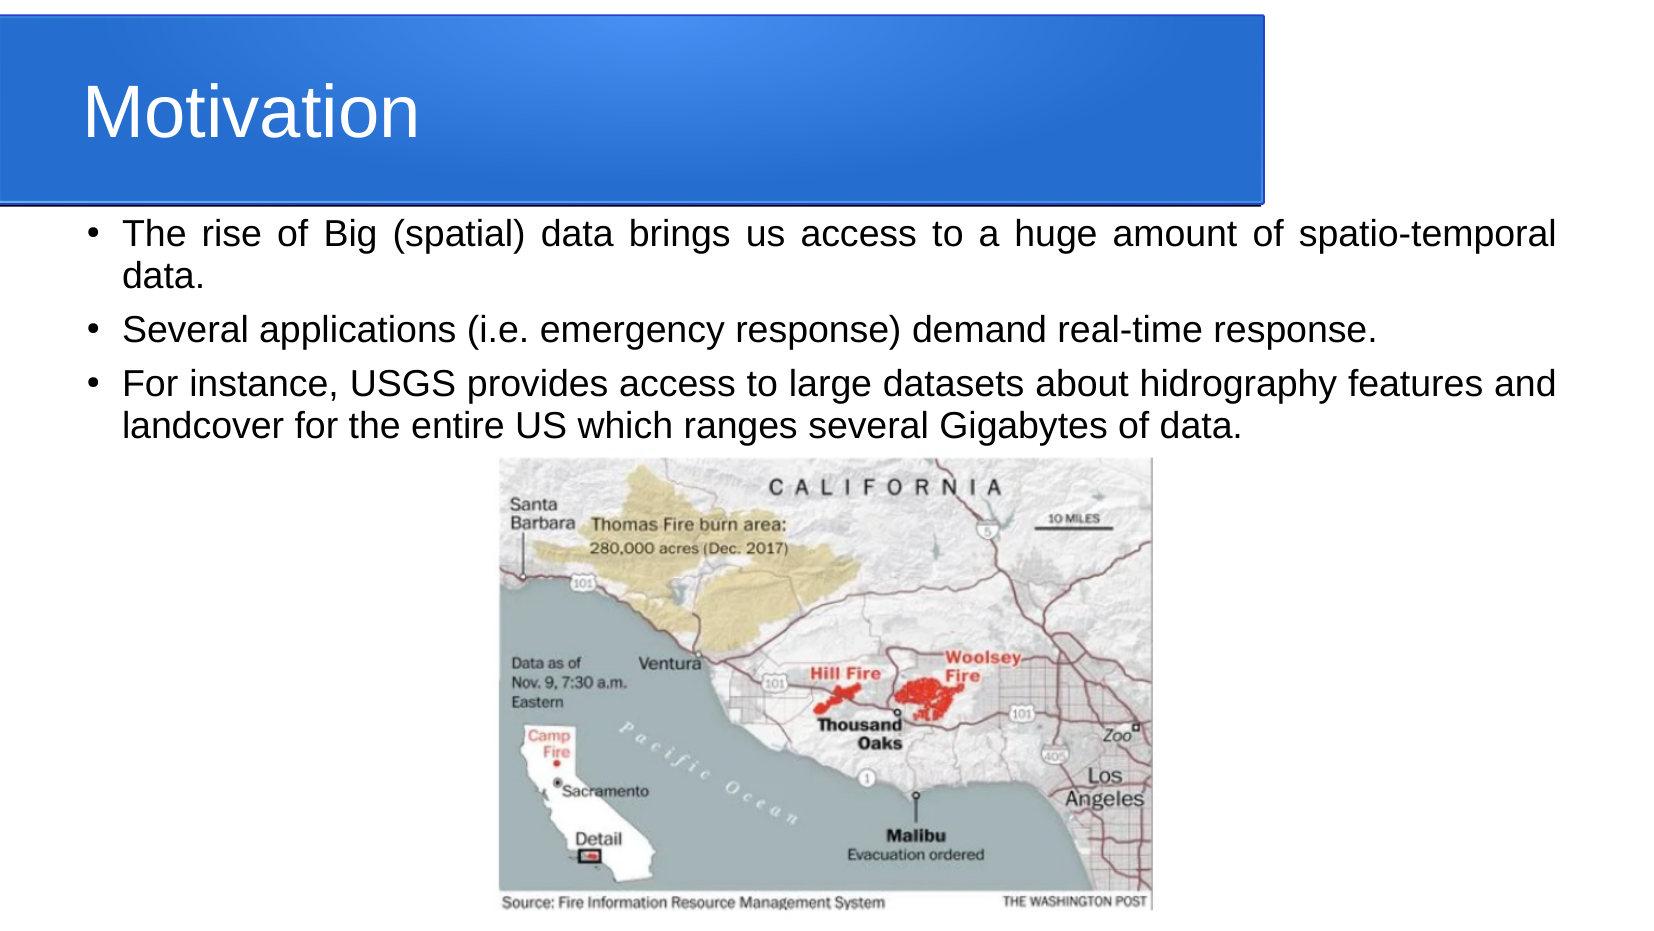

# Motivation
The rise of Big (spatial) data brings us access to a huge amount of spatio-temporal data.
Several applications (i.e. emergency response) demand real-time response.
For instance, USGS provides access to large datasets about hidrography features and landcover for the entire US which ranges several Gigabytes of data.